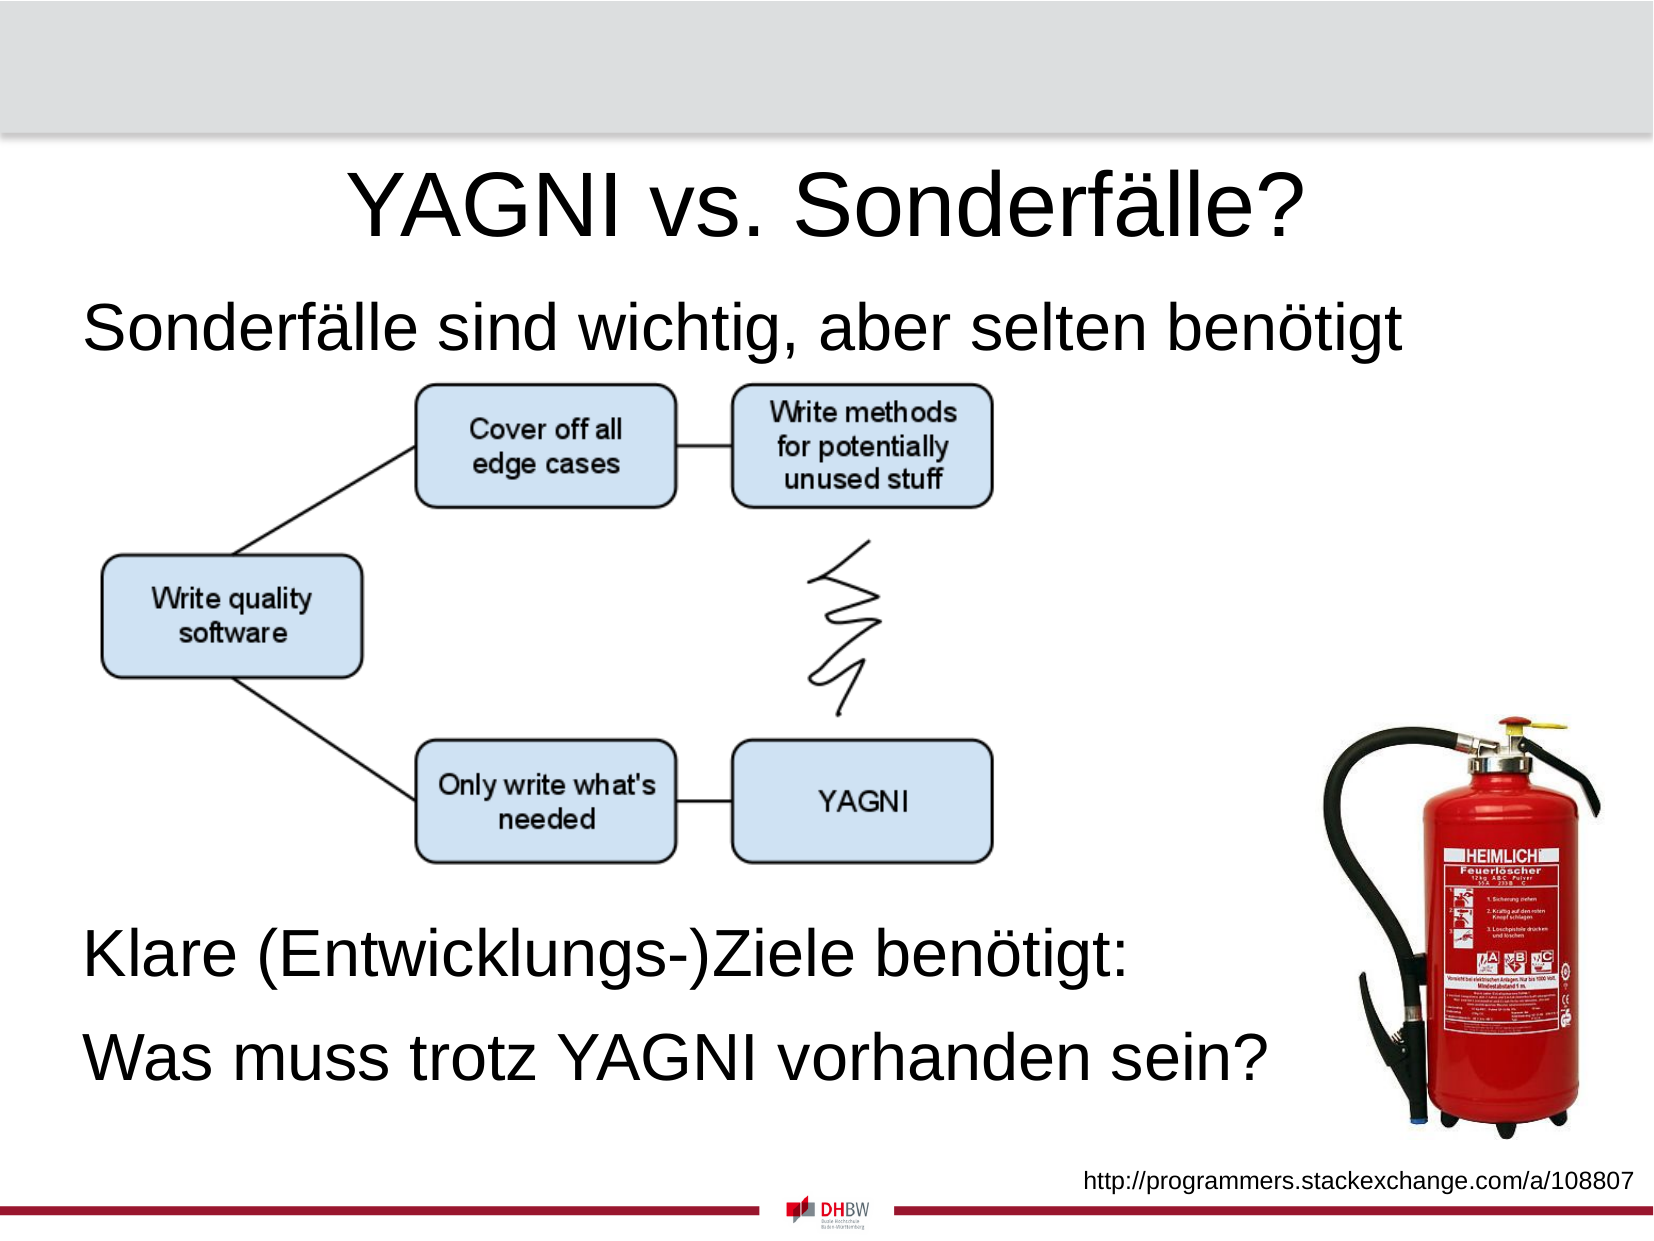

# YAGNI vs. Sonderfälle?
Sonderfälle sind wichtig, aber selten benötigt
Klare (Entwicklungs-)Ziele benötigt:
Was muss trotz YAGNI vorhanden sein?
http://programmers.stackexchange.com/a/108807